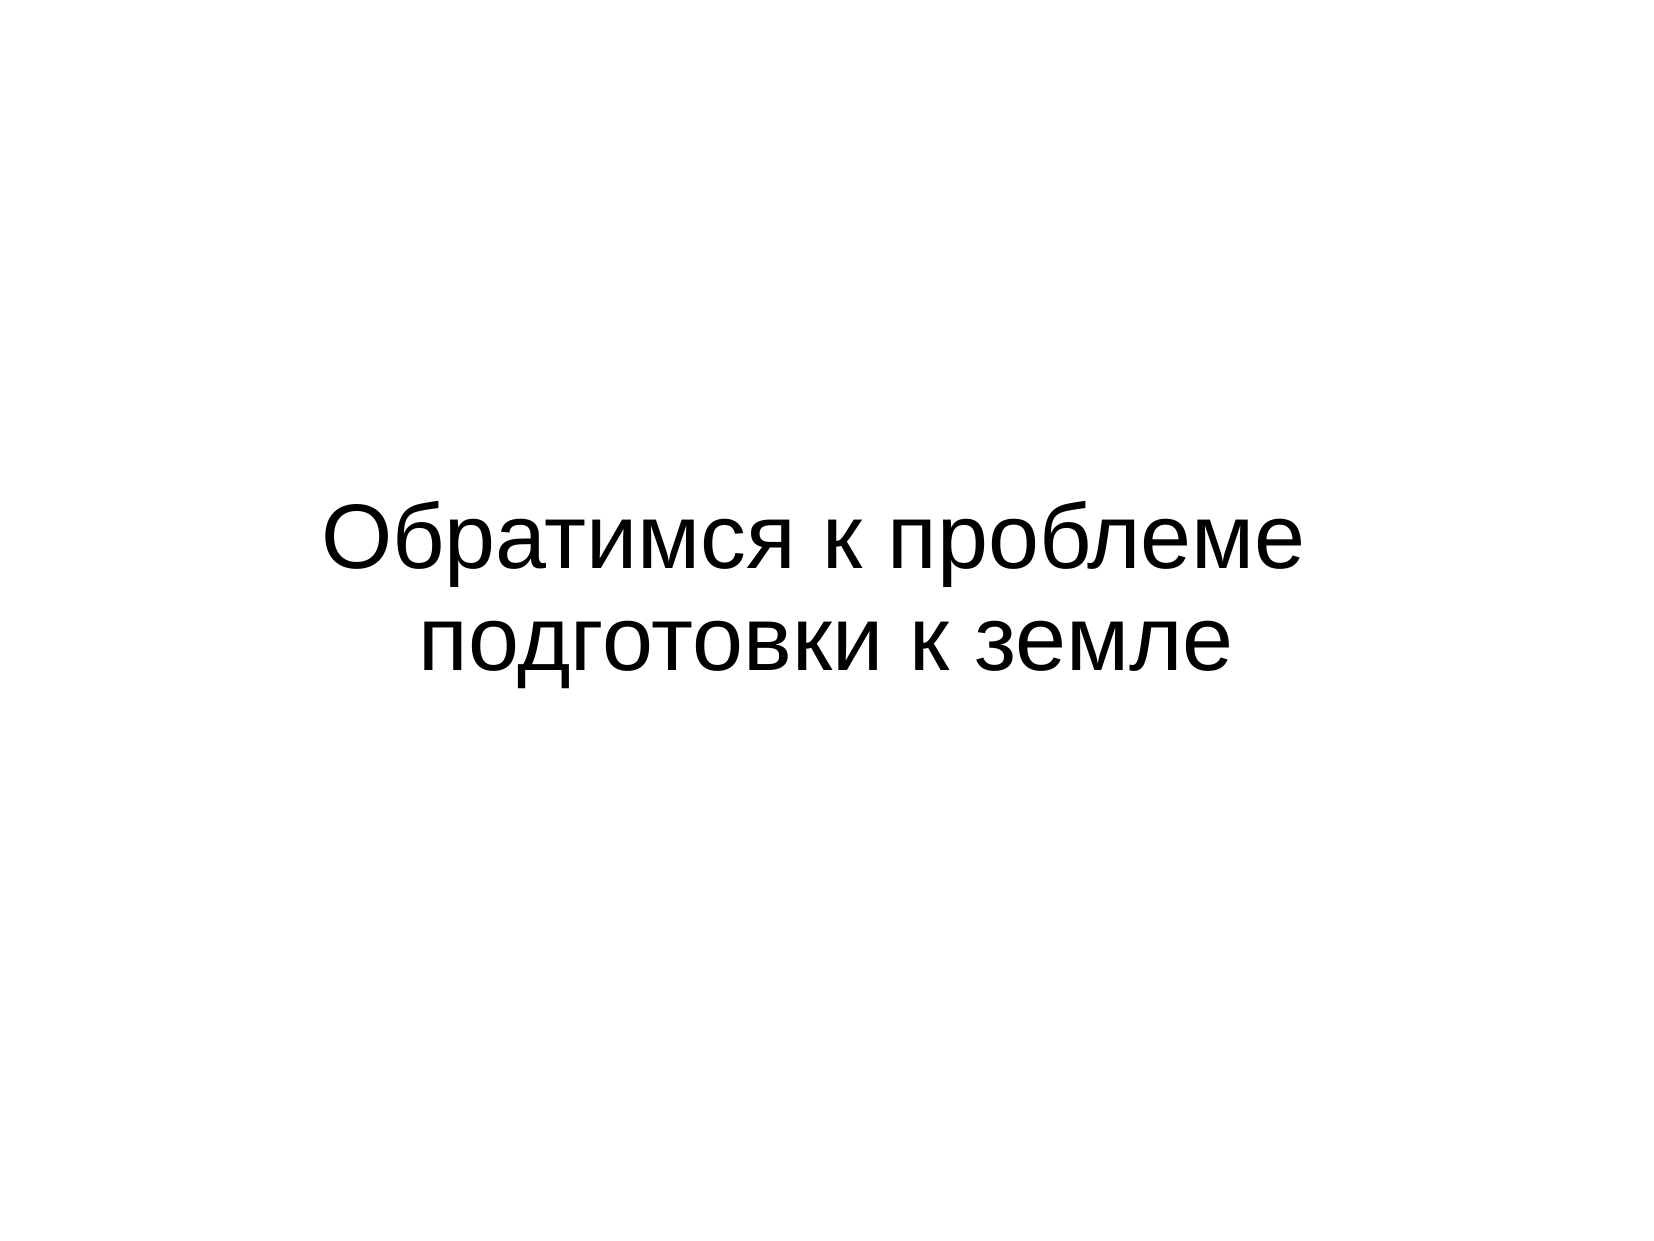

# Обратимся к проблеме подготовки к земле